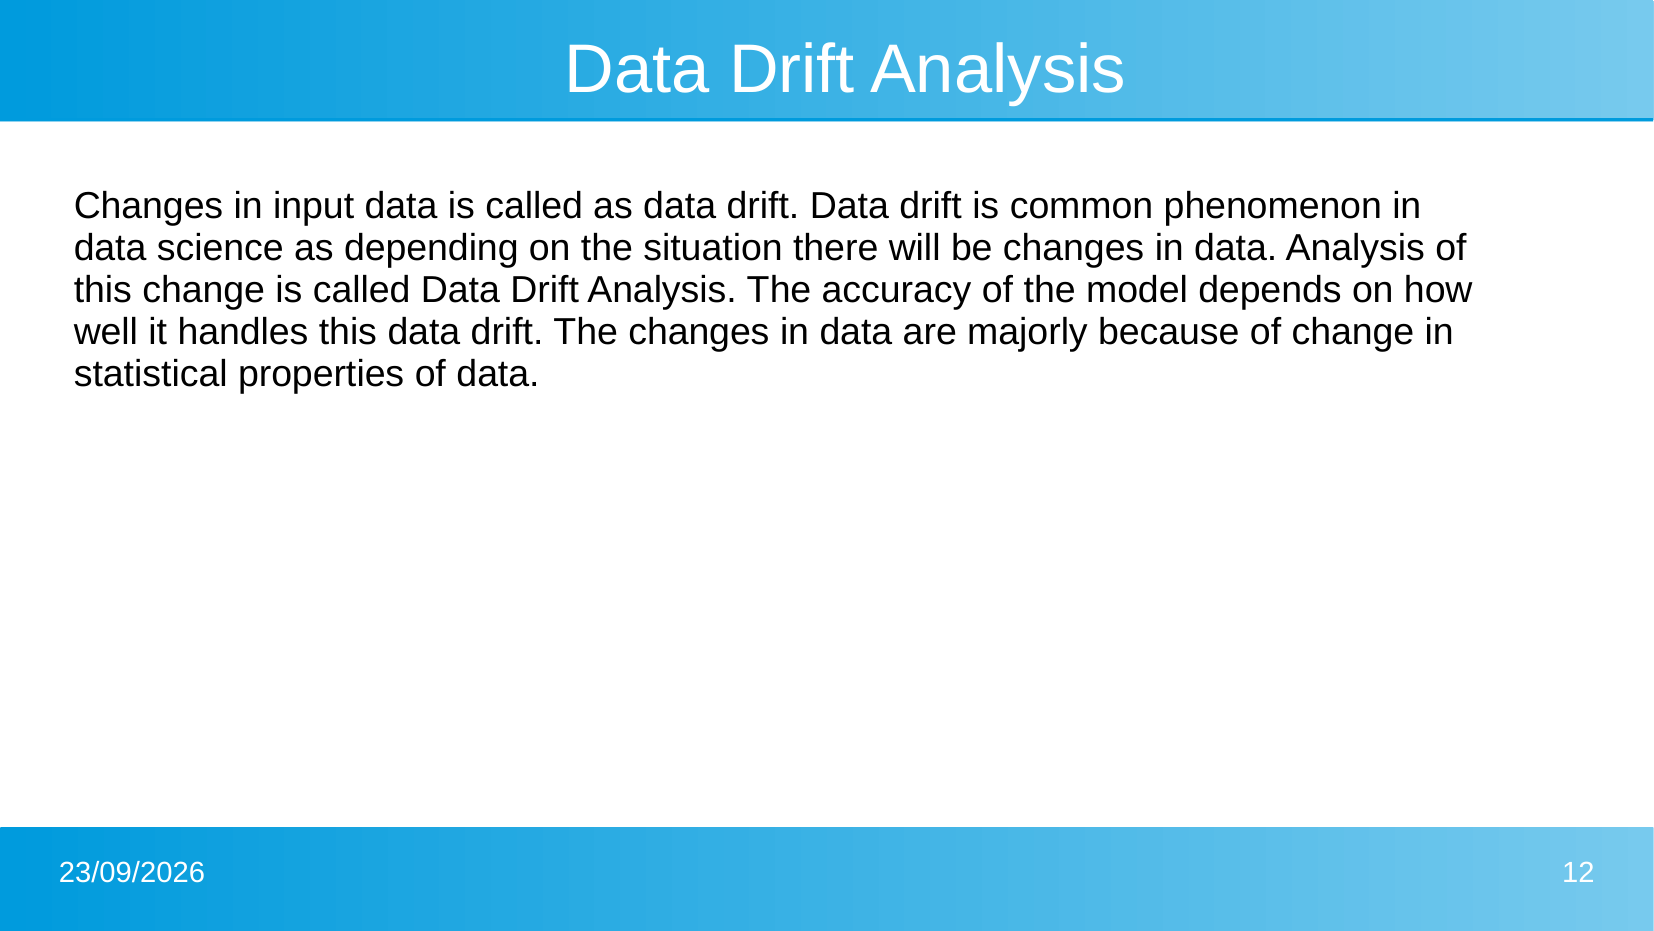

# Data Drift Analysis
Changes in input data is called as data drift. Data drift is common phenomenon in data science as depending on the situation there will be changes in data. Analysis of this change is called Data Drift Analysis. The accuracy of the model depends on how well it handles this data drift. The changes in data are majorly because of change in statistical properties of data.
12